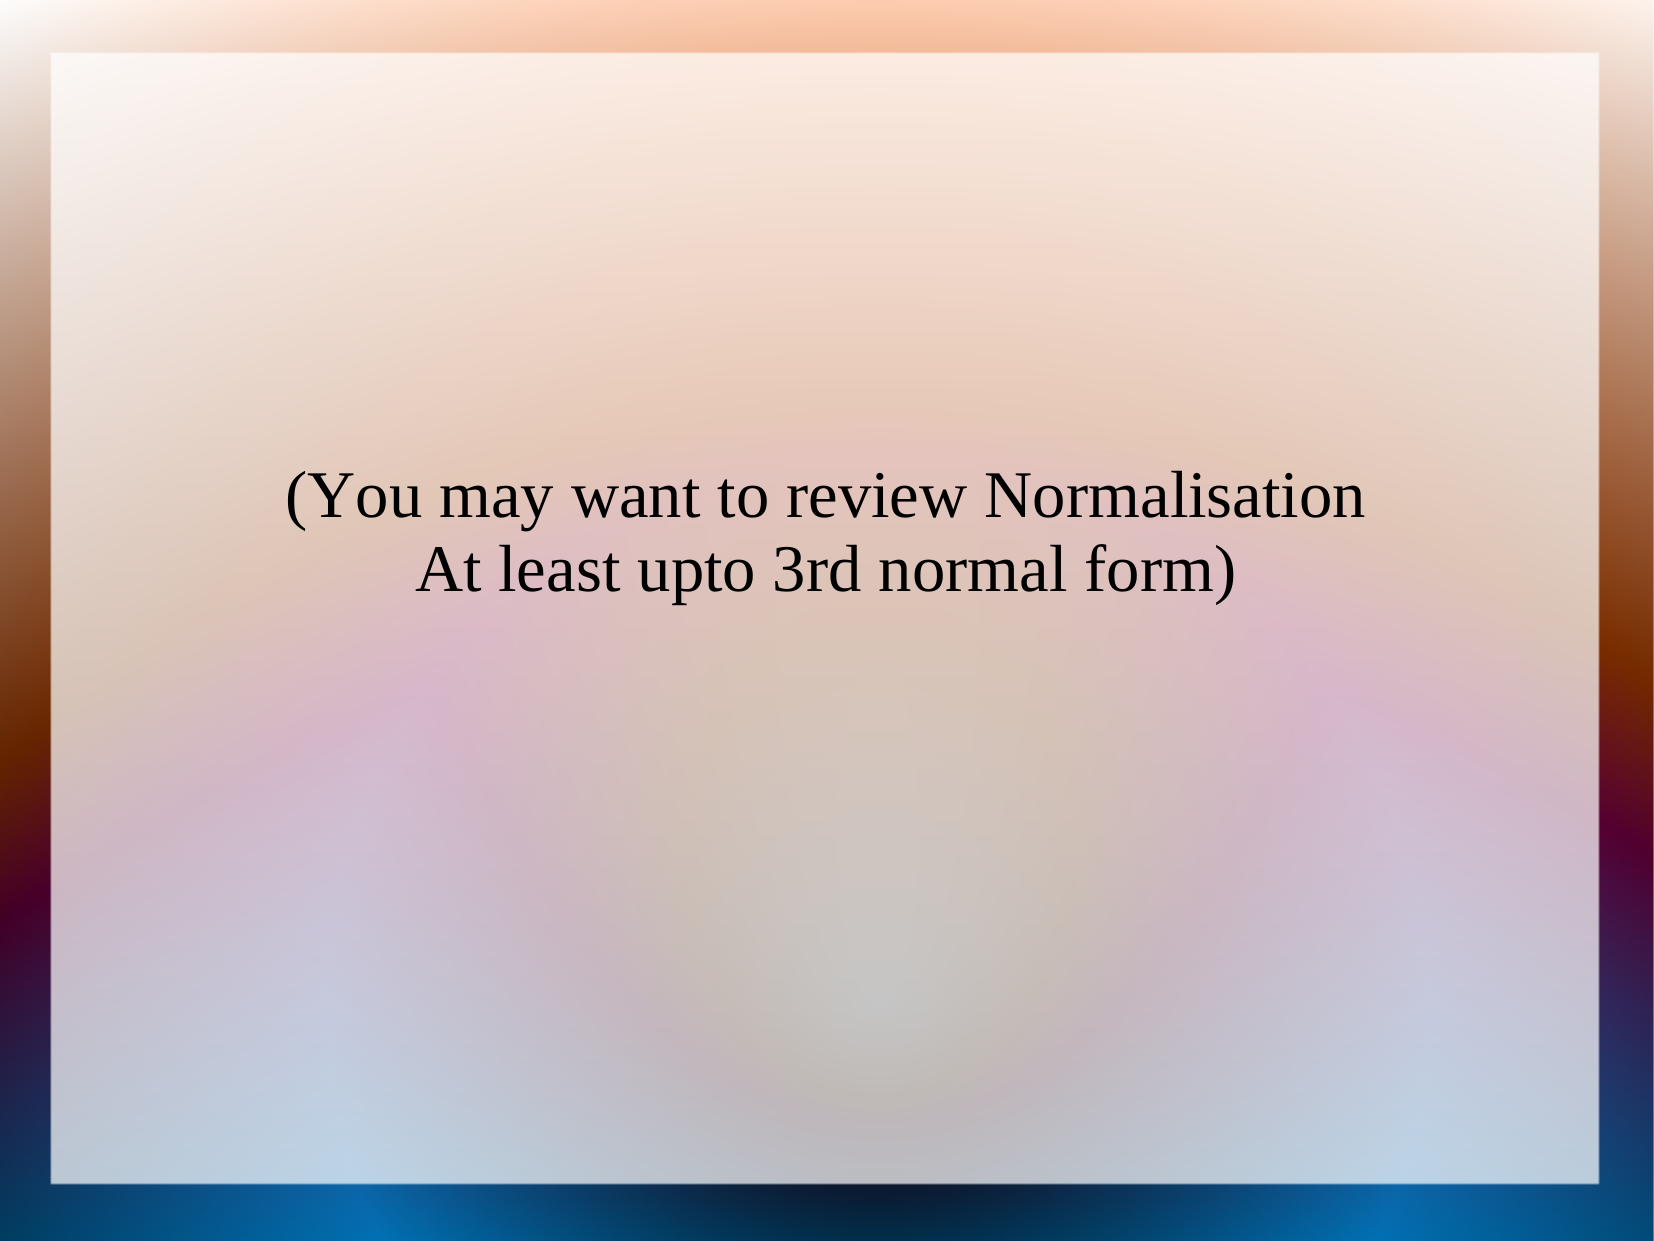

# (You may want to review Normalisation
At least upto 3rd normal form)